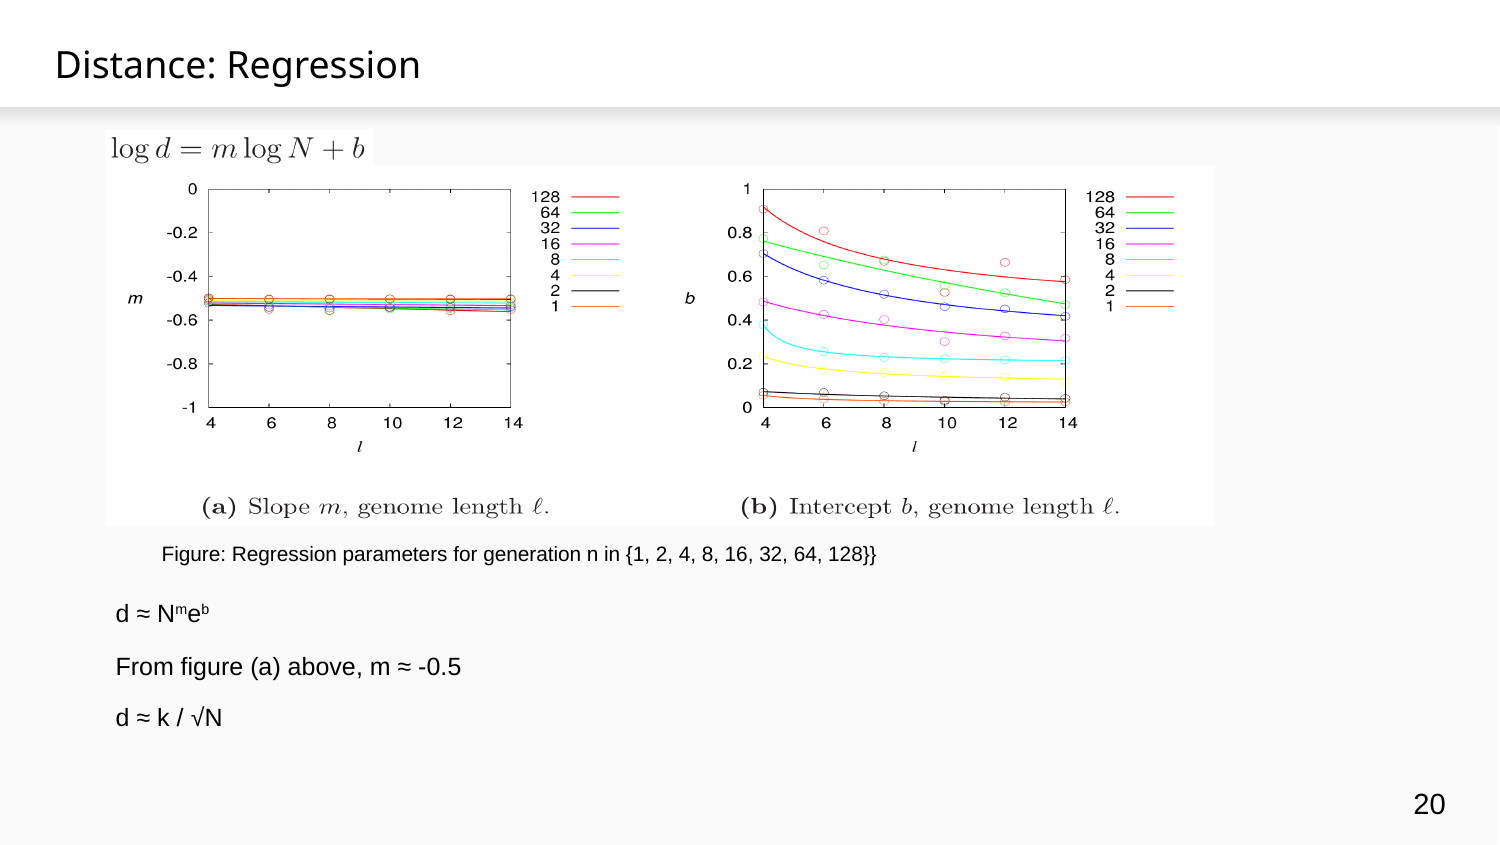

# Distance: Regression
Figure: Regression parameters for generation n in {1, 2, 4, 8, 16, 32, 64, 128}}
d ≈ Nmeb
From figure (a) above, m ≈ -0.5
d ≈ k / √N
20